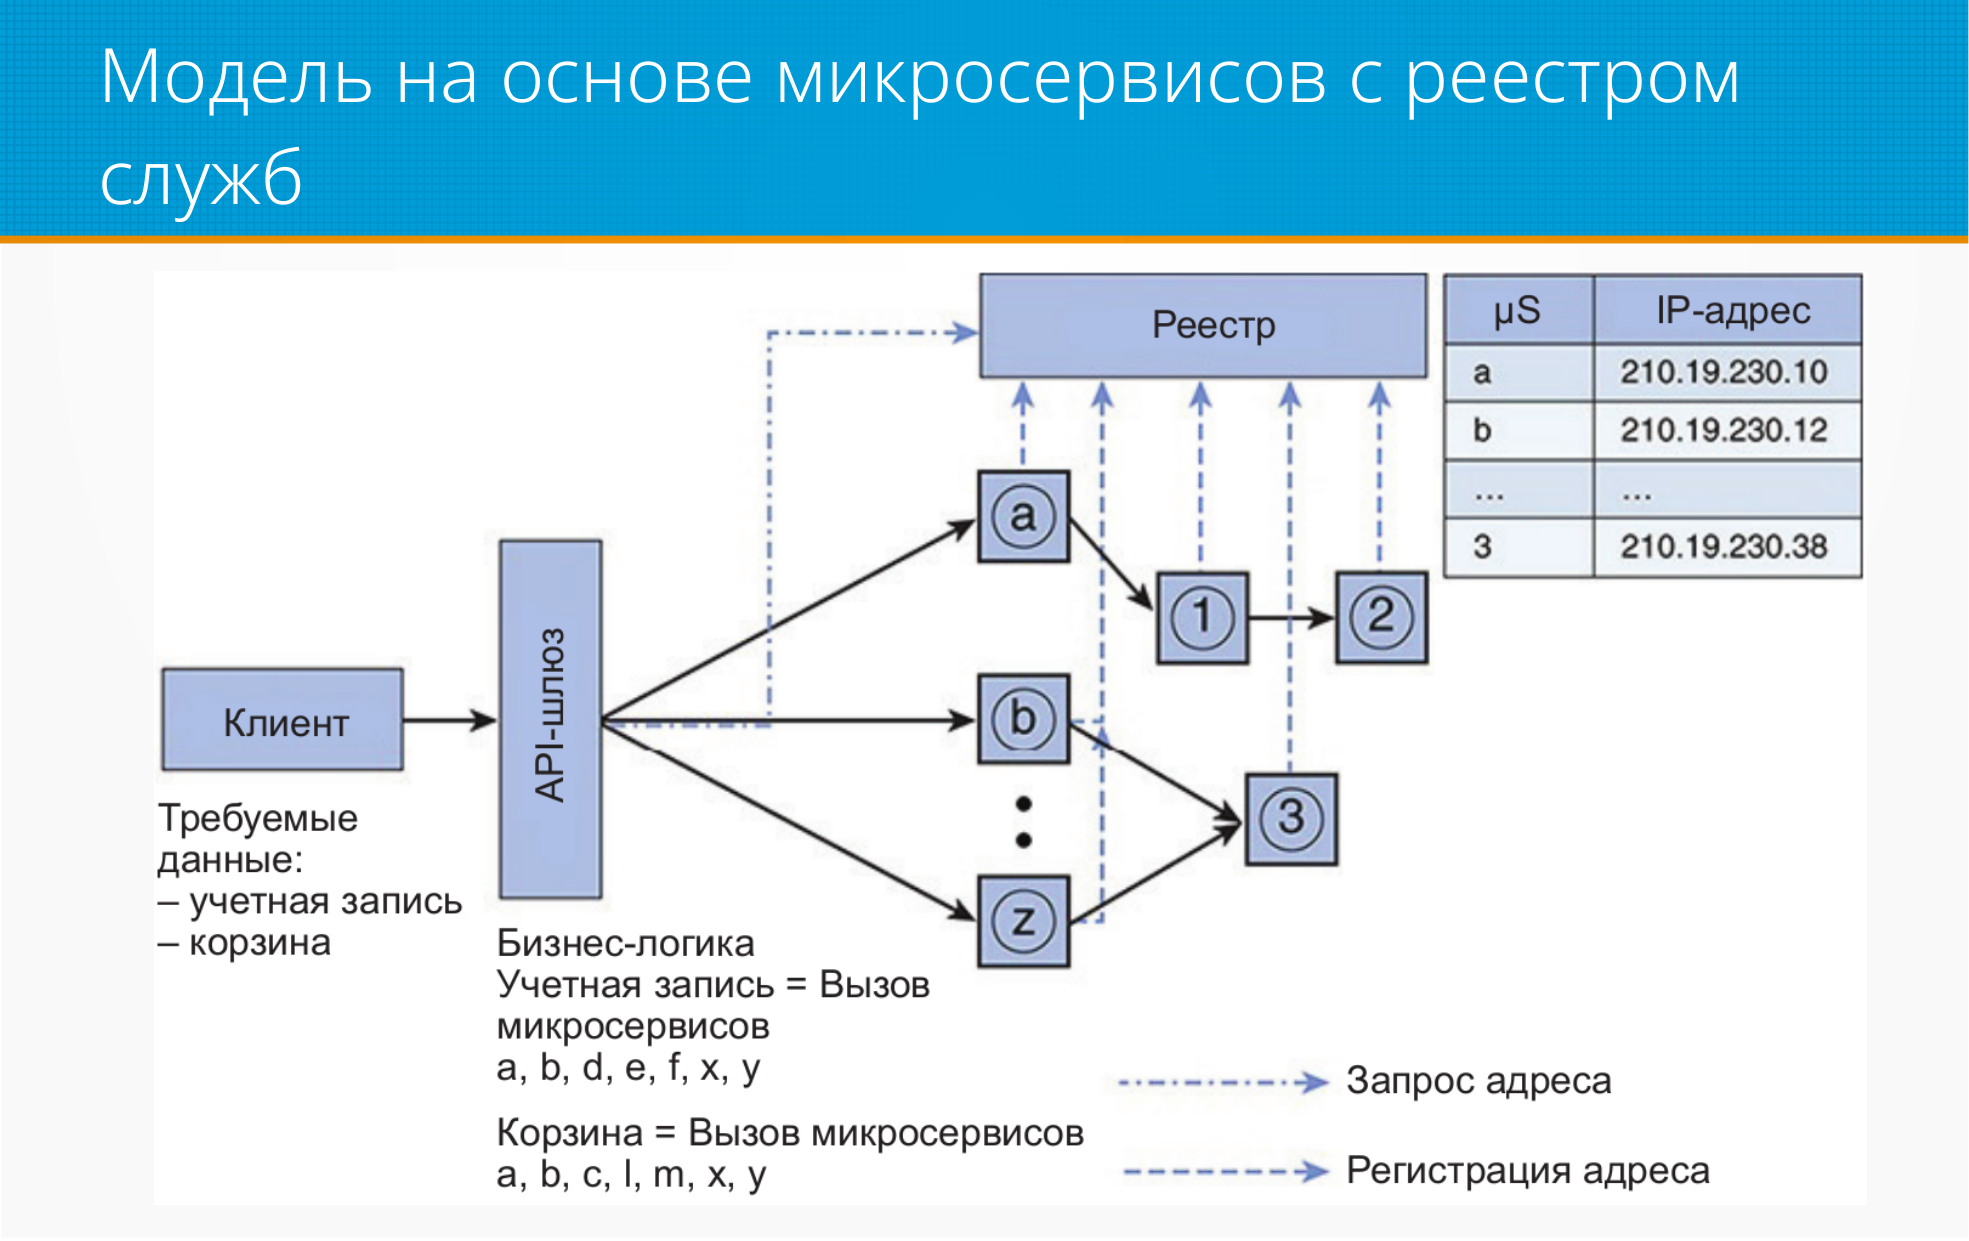

# Модель на основе микросервисов с реестром служб